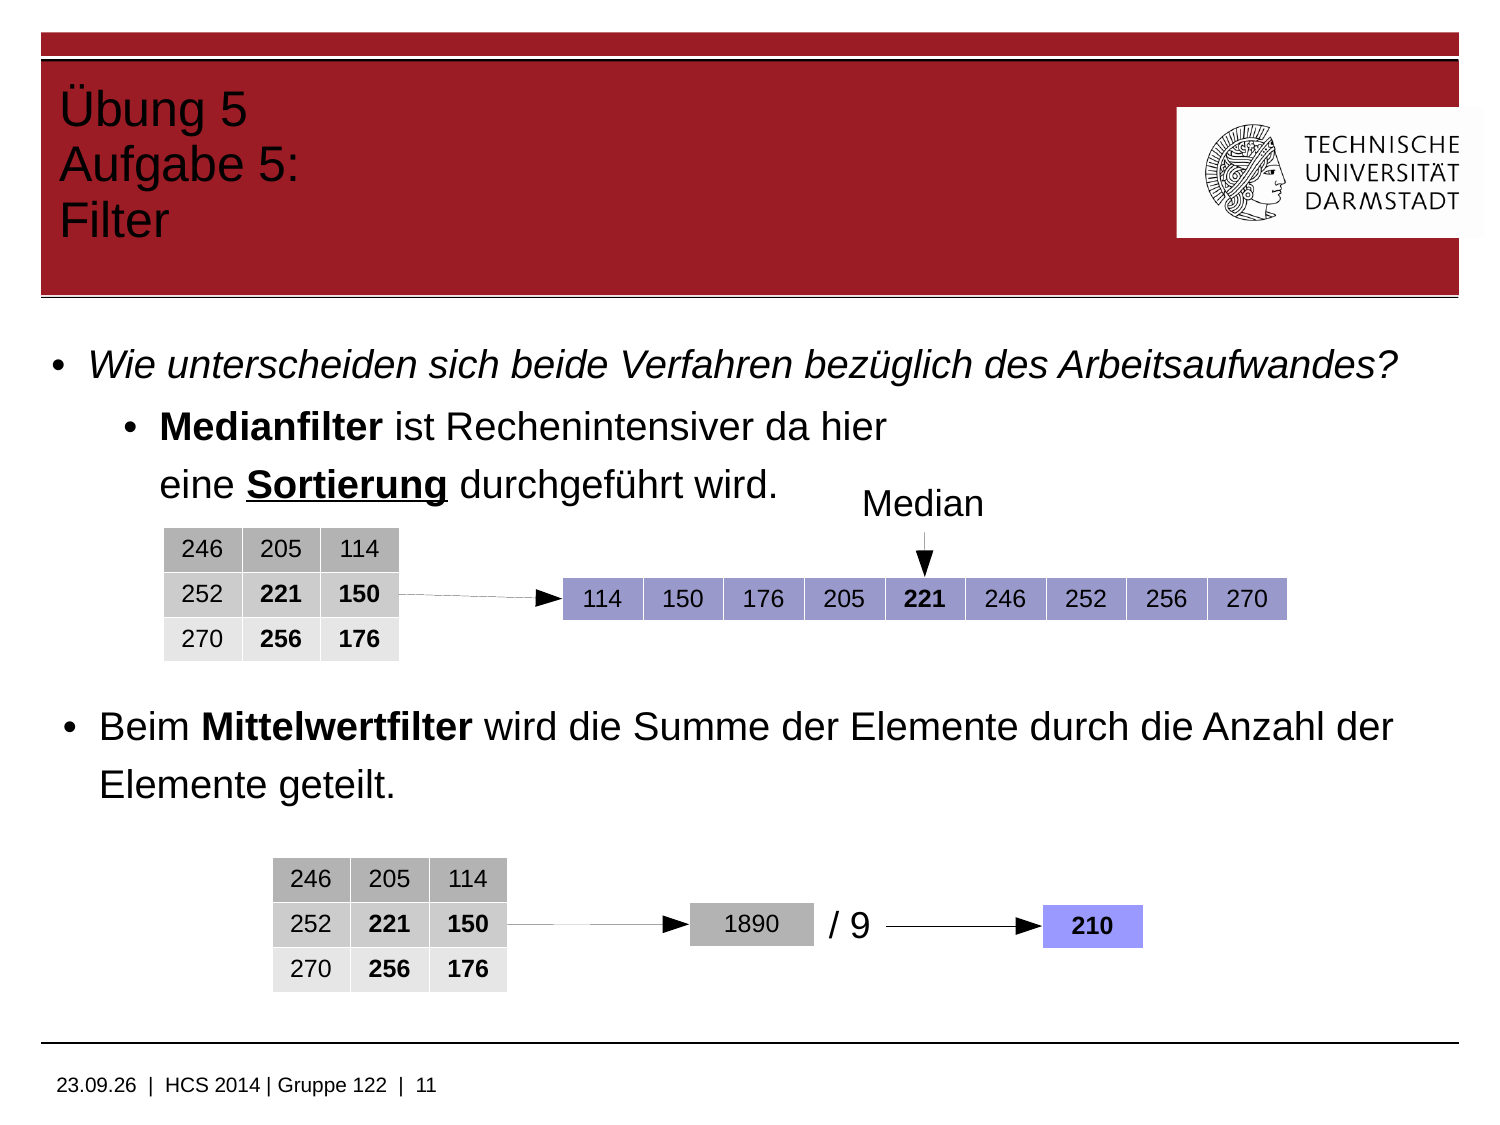

# Übung 5 Aufgabe 5: Filter
Wie unterscheiden sich beide Verfahren bezüglich des Arbeitsaufwandes?
Medianfilter ist Rechenintensiver da hier
eine Sortierung durchgeführt wird.
Beim Mittelwertfilter wird die Summe der Elemente durch die Anzahl der Elemente geteilt.
 Median
| 246 | 205 | 114 |
| --- | --- | --- |
| 252 | 221 | 150 |
| 270 | 256 | 176 |
| 114 | 150 | 176 | 205 | 221 | 246 | 252 | 256 | 270 |
| --- | --- | --- | --- | --- | --- | --- | --- | --- |
| 246 | 205 | 114 |
| --- | --- | --- |
| 252 | 221 | 150 |
| 270 | 256 | 176 |
/ 9
| 1890 |
| --- |
| 210 |
| --- |